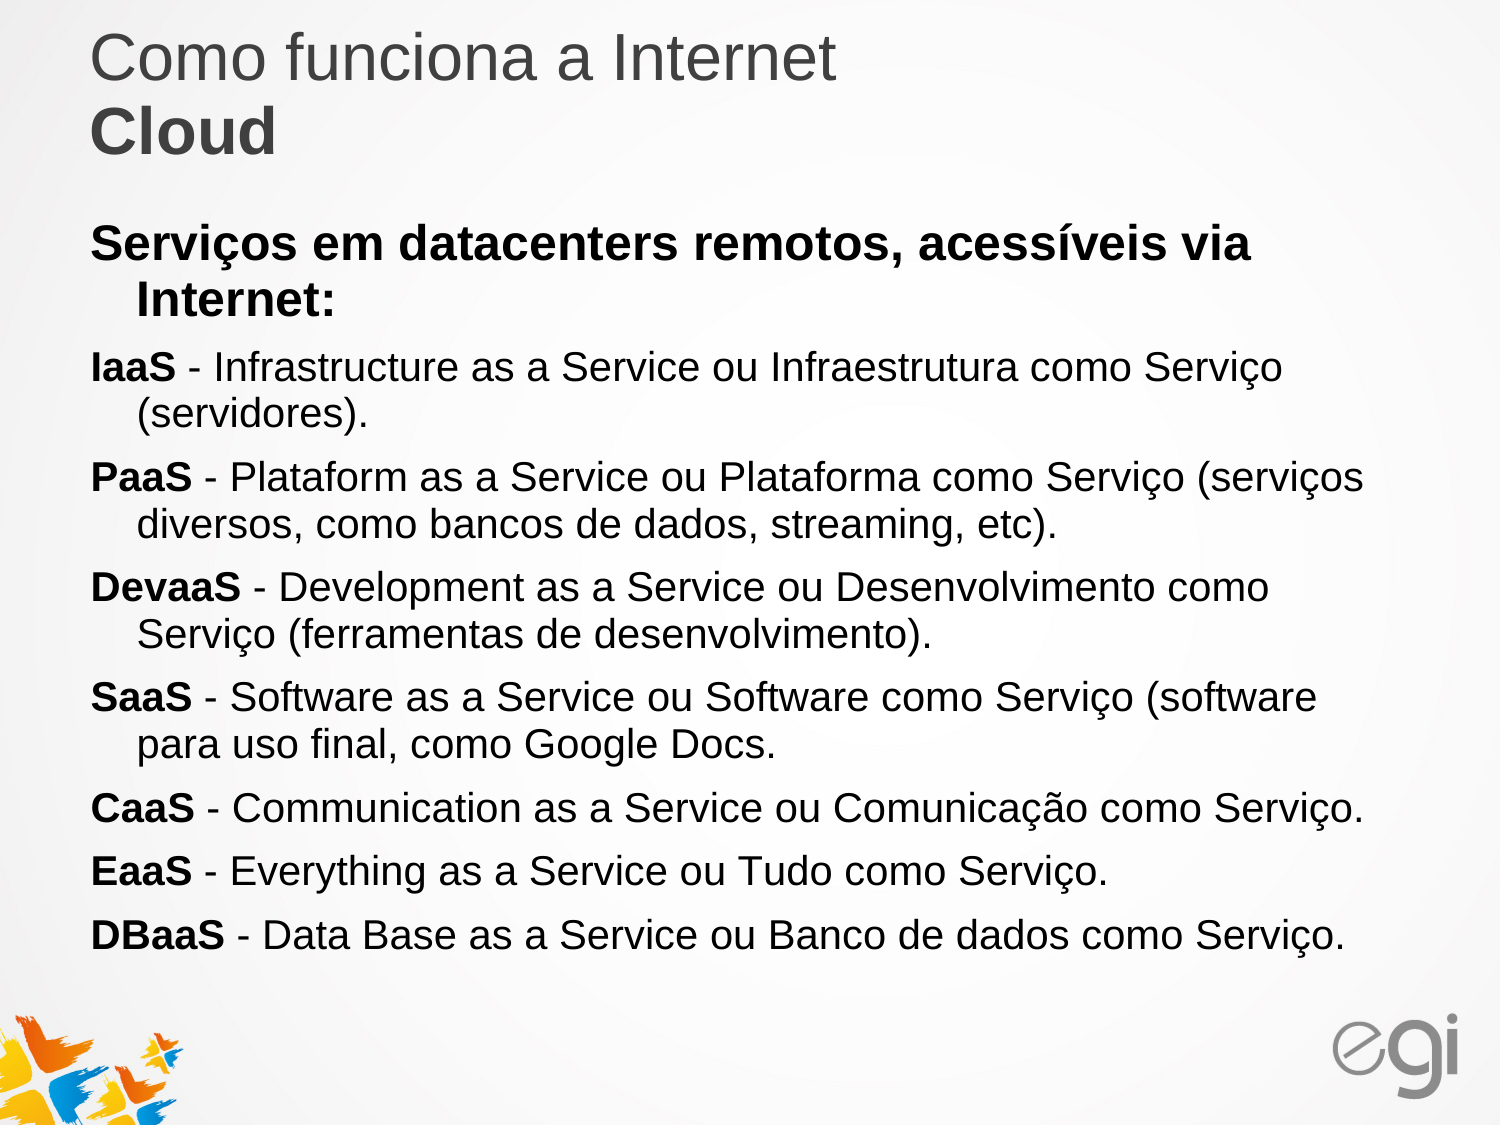

Como funciona a Internet
Cloud
Serviços em datacenters remotos, acessíveis via Internet:
IaaS - Infrastructure as a Service ou Infraestrutura como Serviço (servidores).
PaaS - Plataform as a Service ou Plataforma como Serviço (serviços diversos, como bancos de dados, streaming, etc).
DevaaS - Development as a Service ou Desenvolvimento como Serviço (ferramentas de desenvolvimento).
SaaS - Software as a Service ou Software como Serviço (software para uso final, como Google Docs.
CaaS - Communication as a Service ou Comunicação como Serviço.
EaaS - Everything as a Service ou Tudo como Serviço.
DBaaS - Data Base as a Service ou Banco de dados como Serviço.